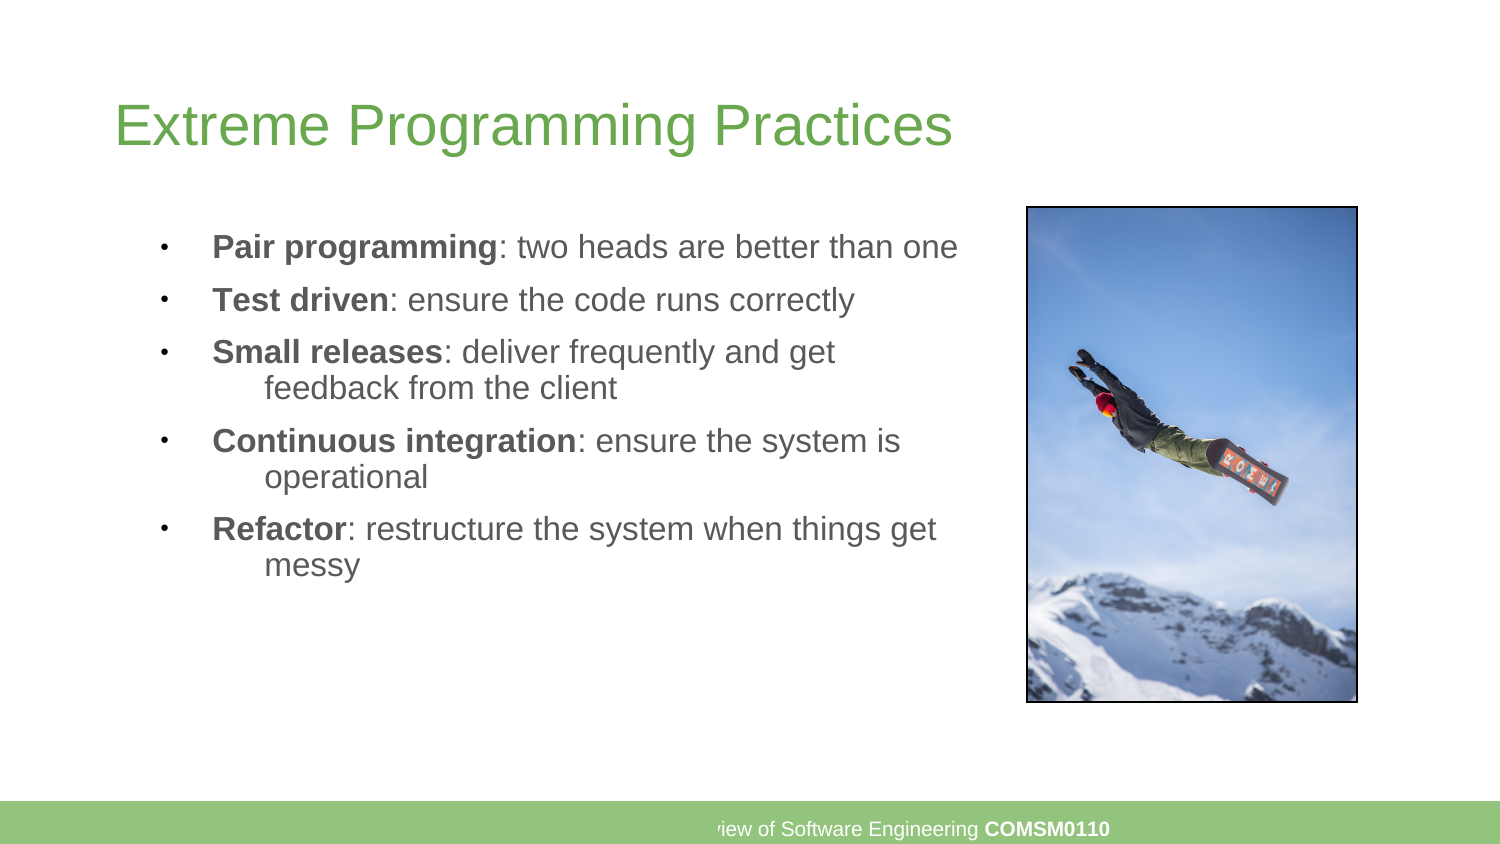

# Extreme Programming Practices
Pair programming: two heads are better than one
Test driven: ensure the code runs correctly
Small releases: deliver frequently and get feedback from the client
Continuous integration: ensure the system is operational
Refactor: restructure the system when things get messy